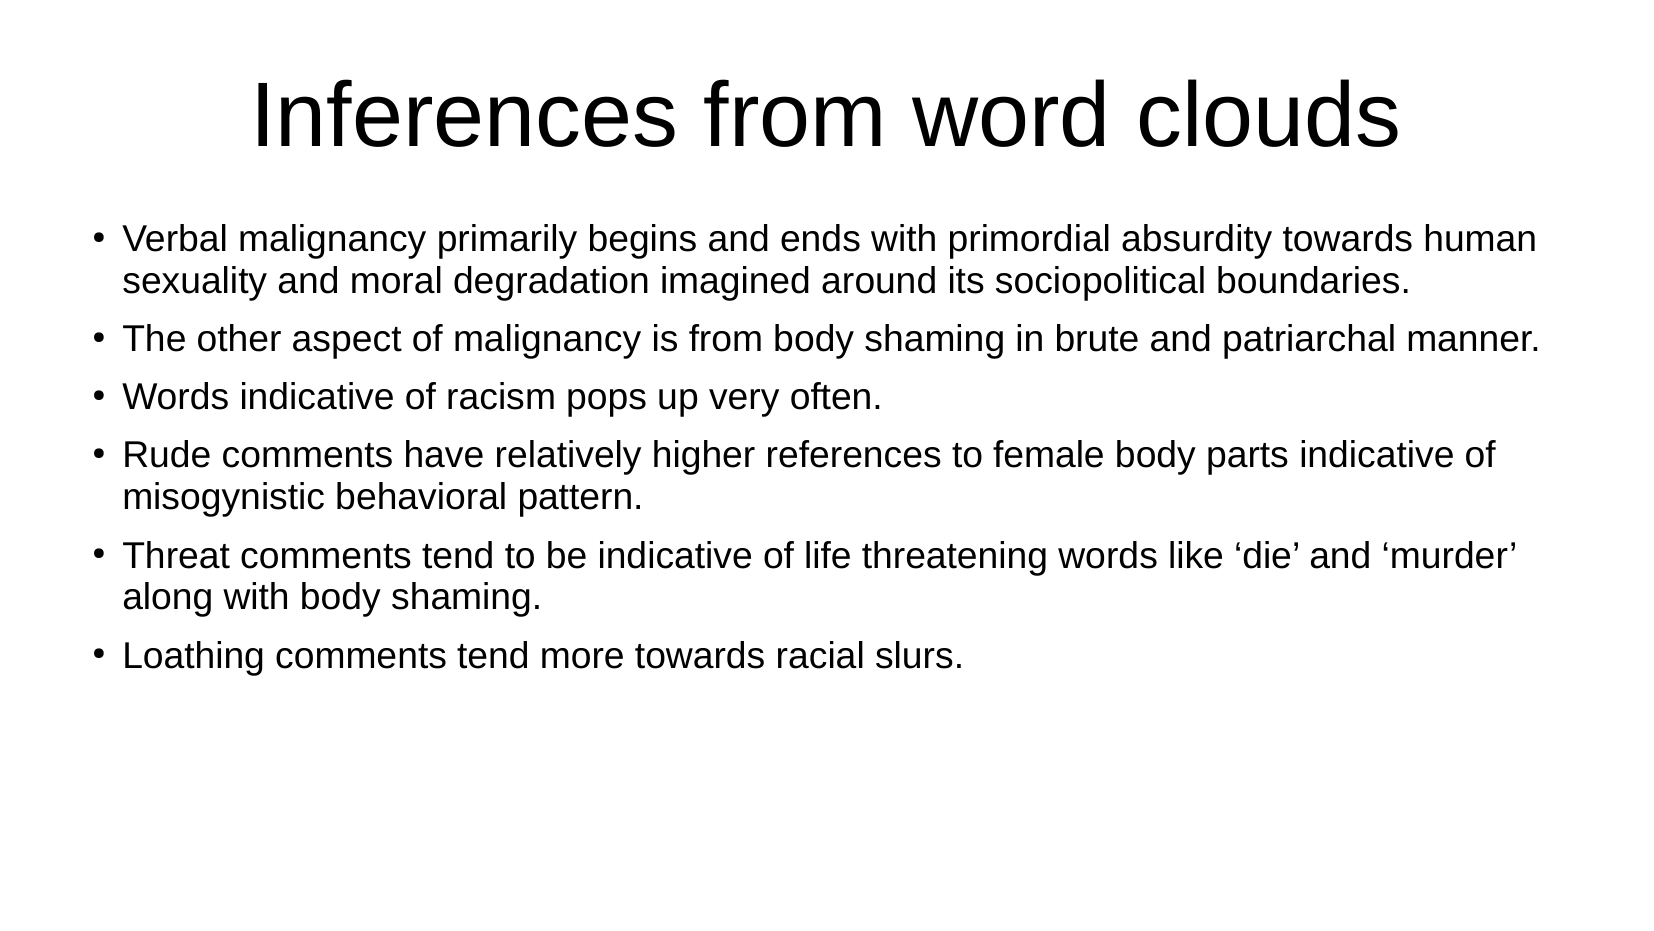

# Inferences from word clouds
Verbal malignancy primarily begins and ends with primordial absurdity towards human sexuality and moral degradation imagined around its sociopolitical boundaries.
The other aspect of malignancy is from body shaming in brute and patriarchal manner.
Words indicative of racism pops up very often.
Rude comments have relatively higher references to female body parts indicative of misogynistic behavioral pattern.
Threat comments tend to be indicative of life threatening words like ‘die’ and ‘murder’ along with body shaming.
Loathing comments tend more towards racial slurs.